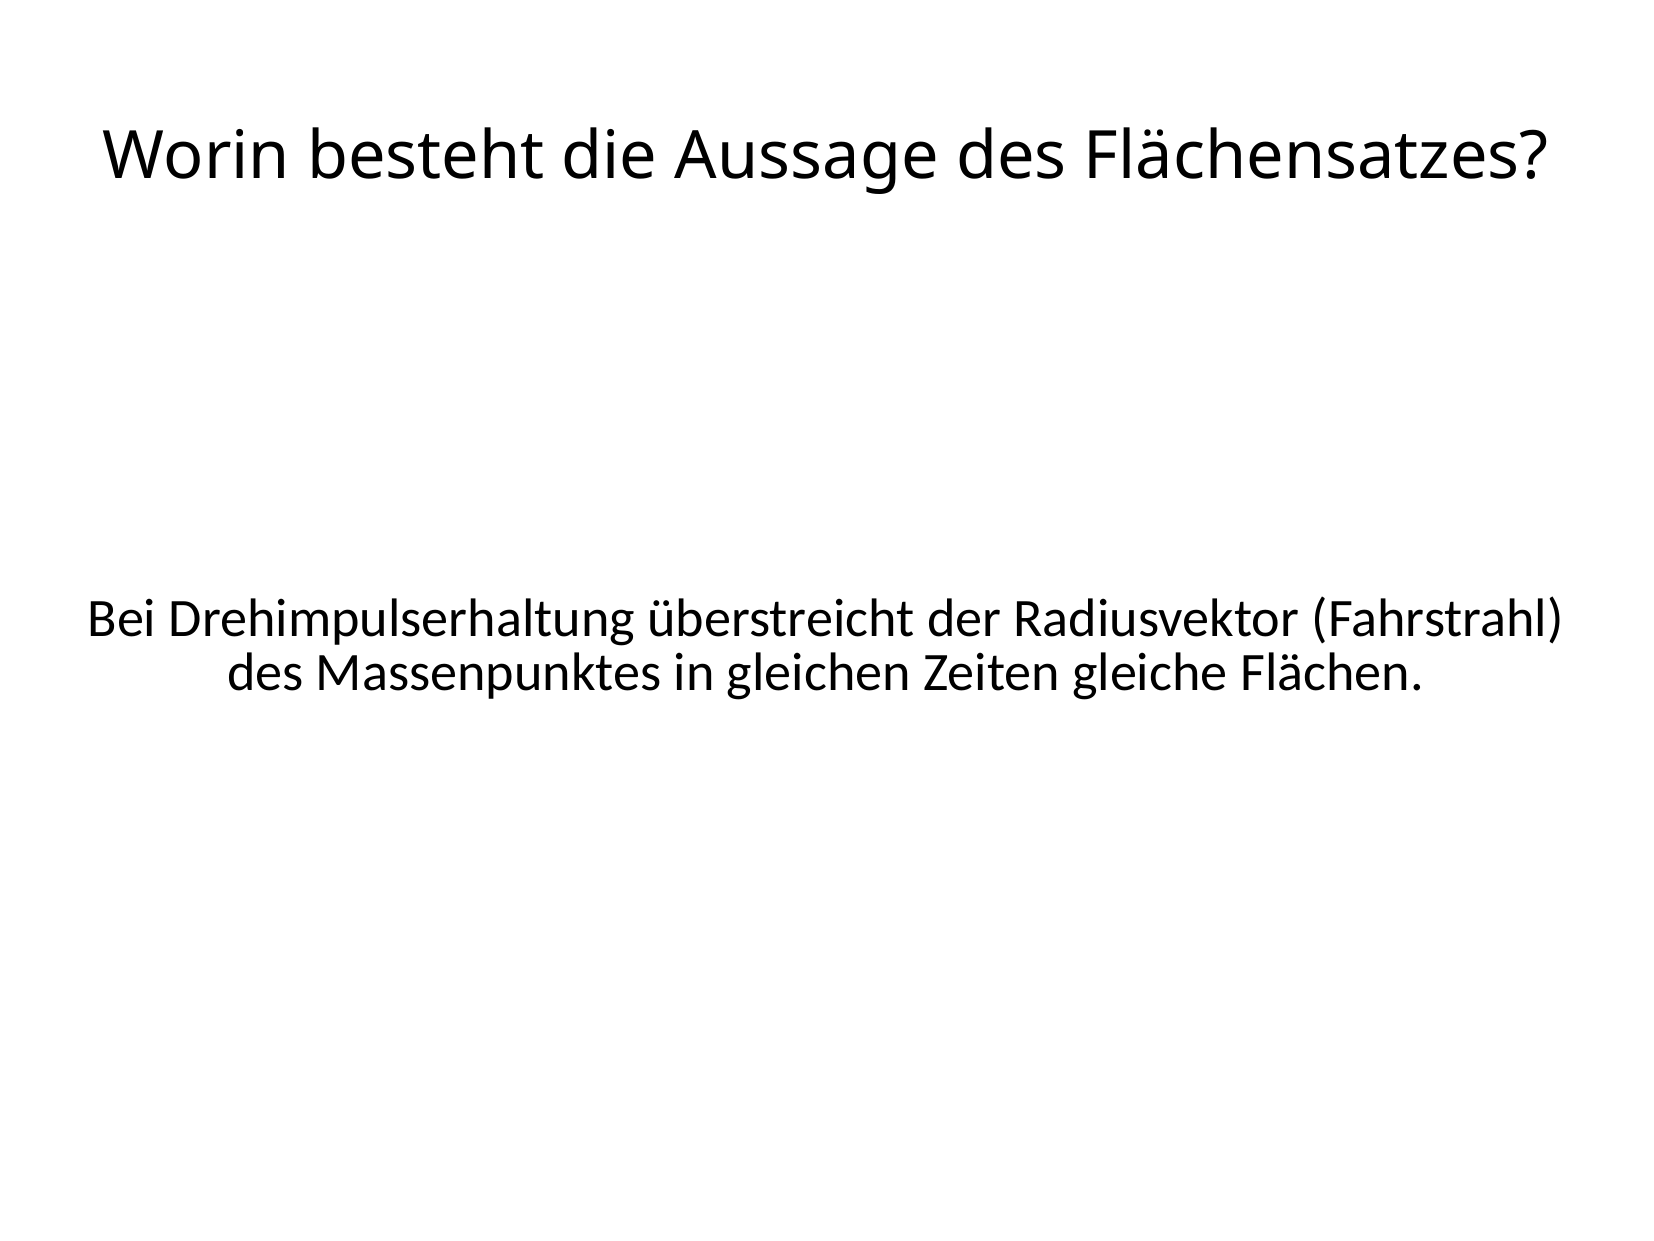

# Worin besteht die Aussage des Flächensatzes?
Bei Drehimpulserhaltung überstreicht der Radiusvektor (Fahrstrahl) des Massenpunktes in gleichen Zeiten gleiche Flächen.